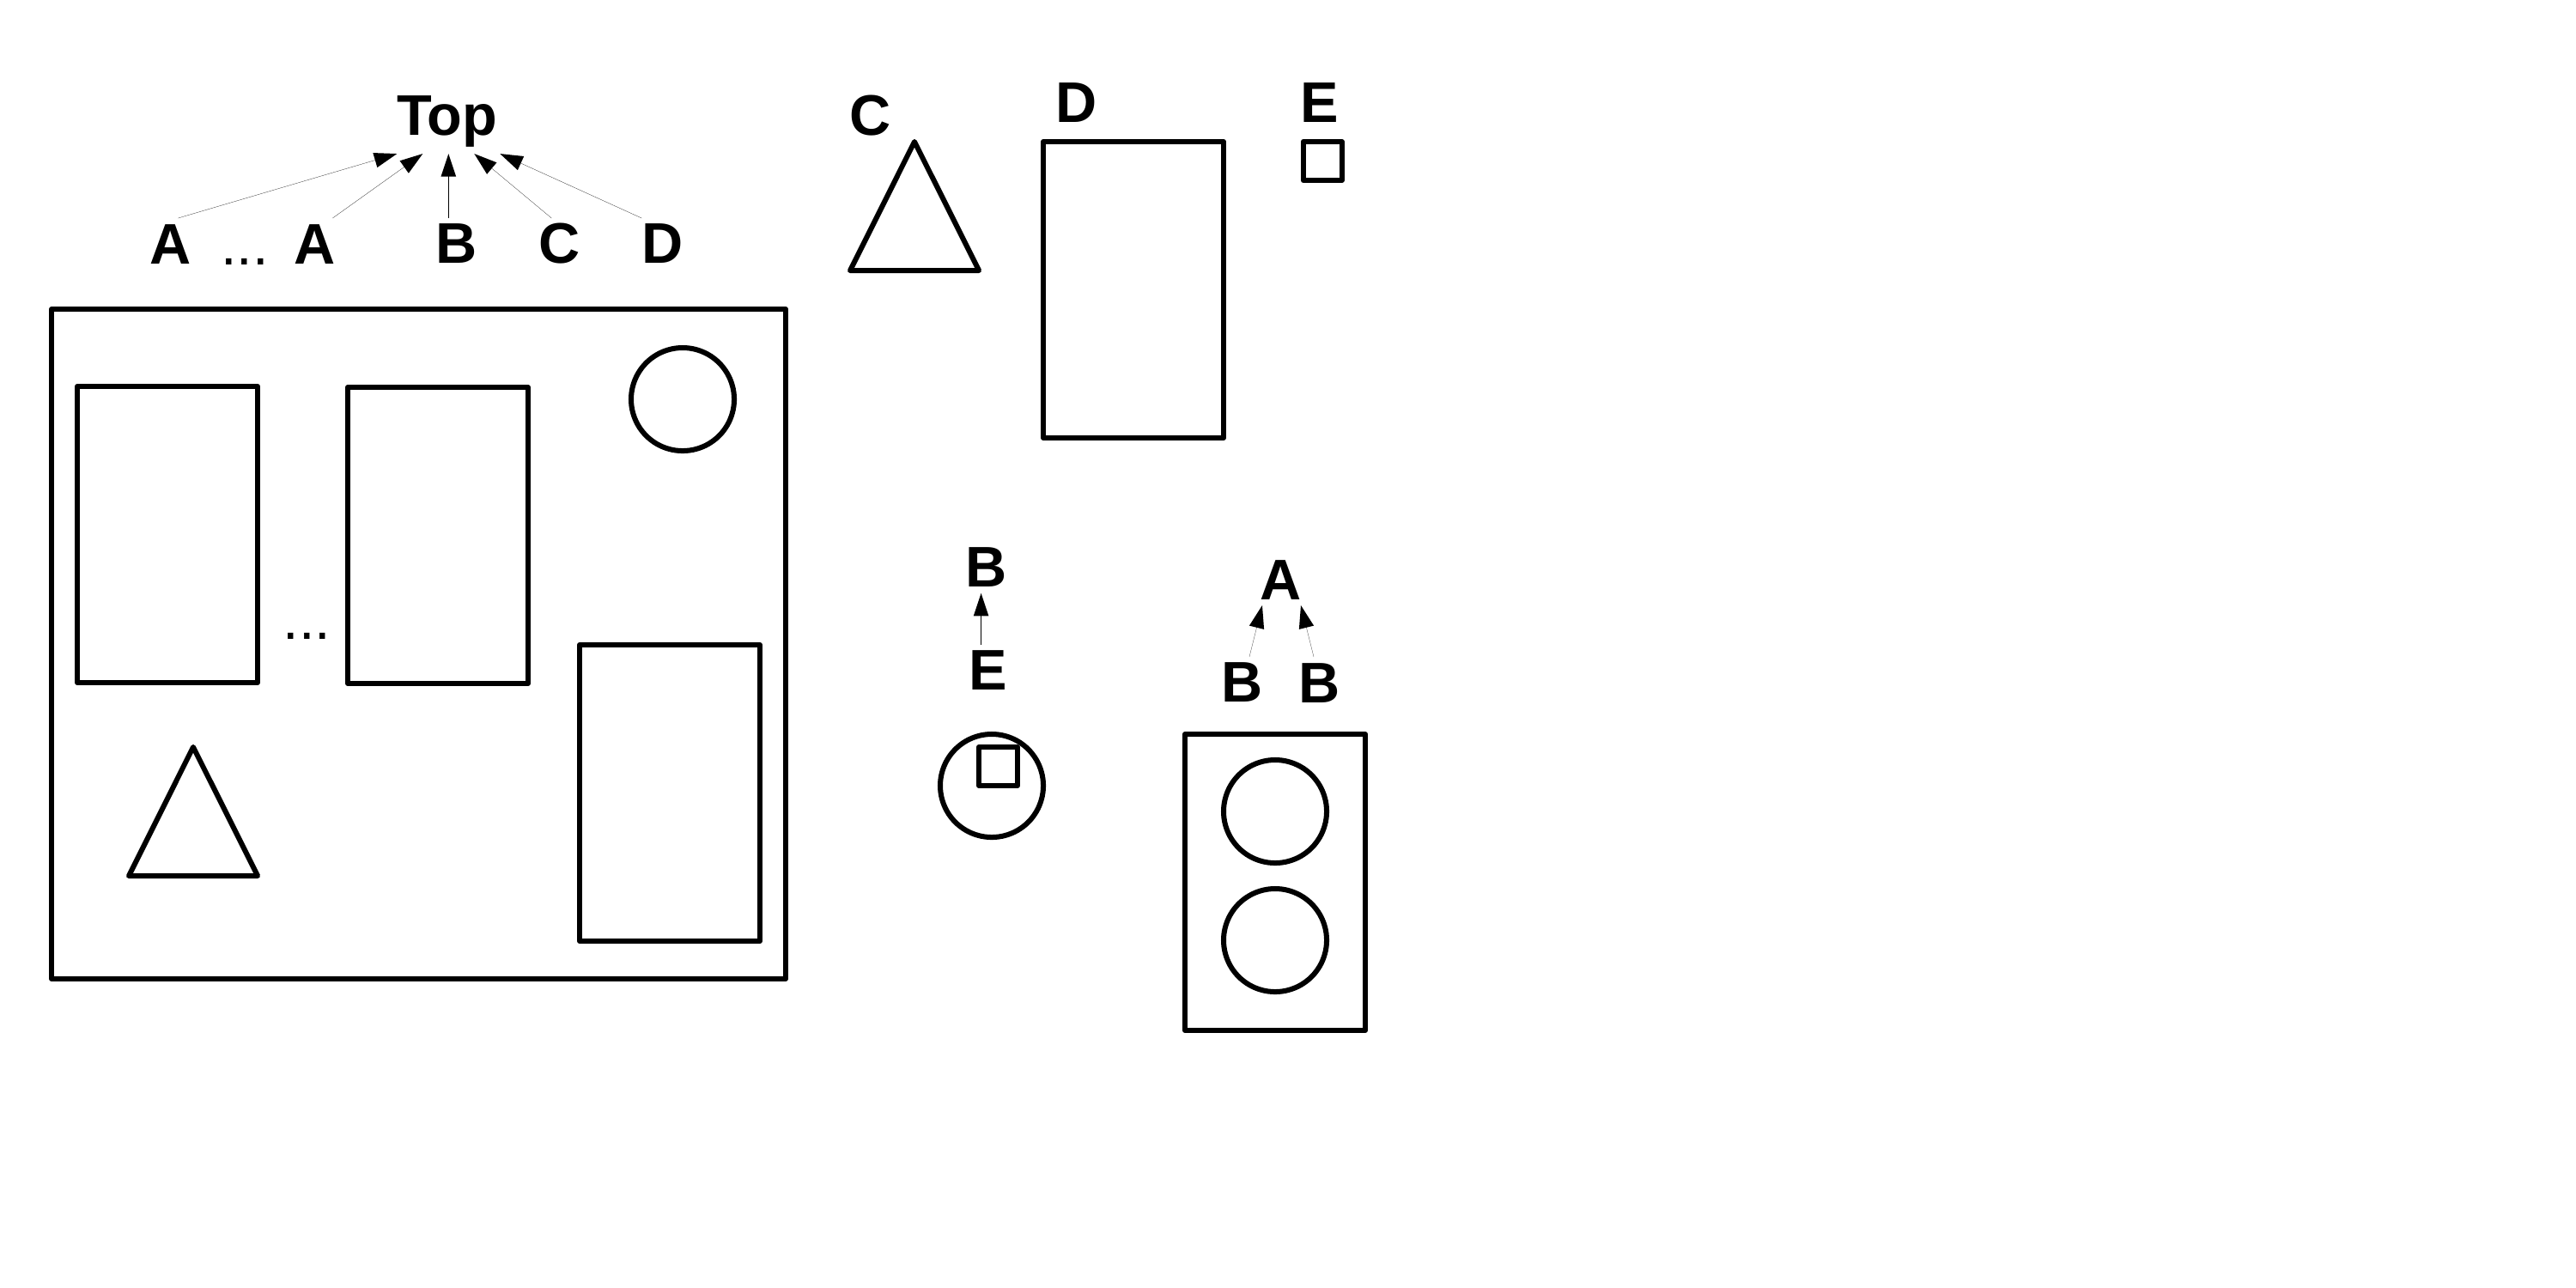

D
E
Top
B
C
D
A
A
...
C
...
B
A
B
B
E